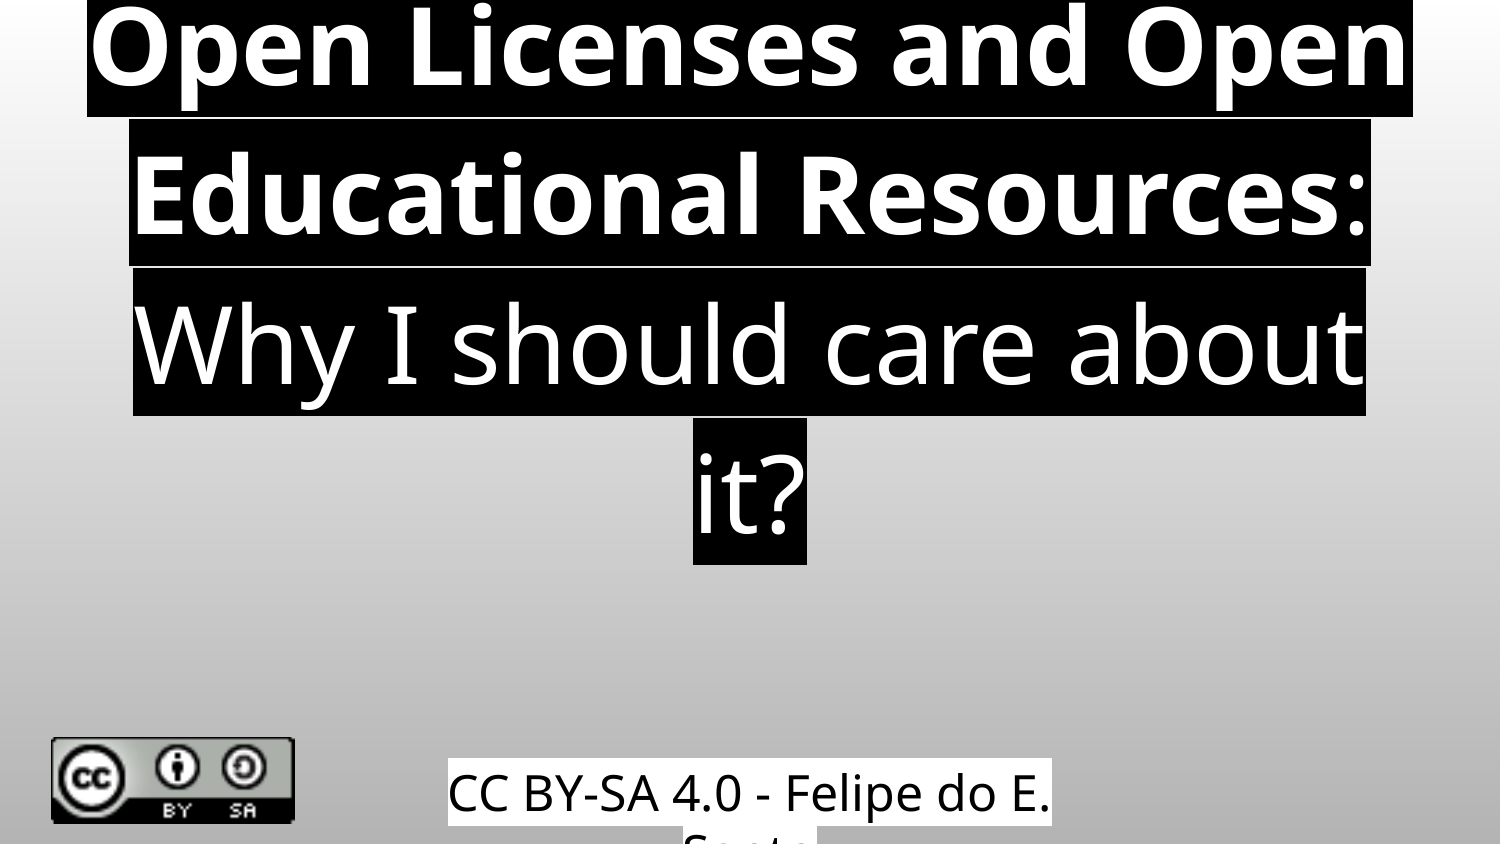

# Open Licenses and Open Educational Resources: Why I should care about it?
CC BY-SA 4.0 - Felipe do E. Santo